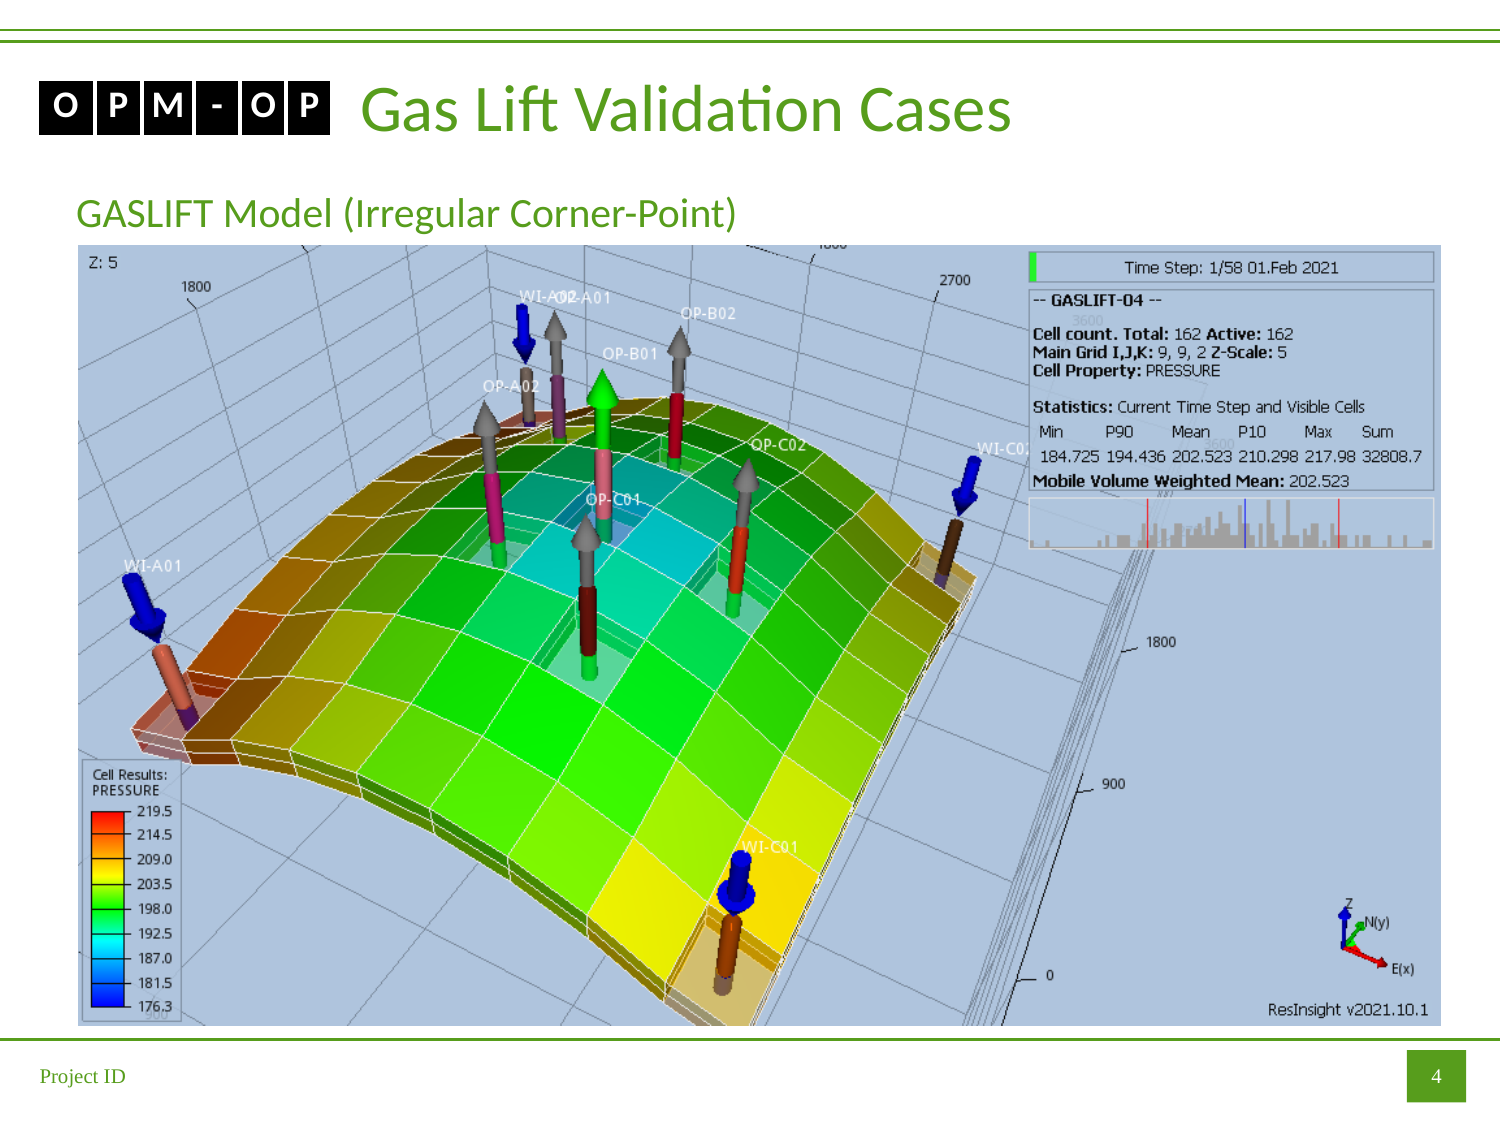

# Gas Lift Validation Cases
GASLIFT Model (Irregular Corner-Point)
Project ID
4